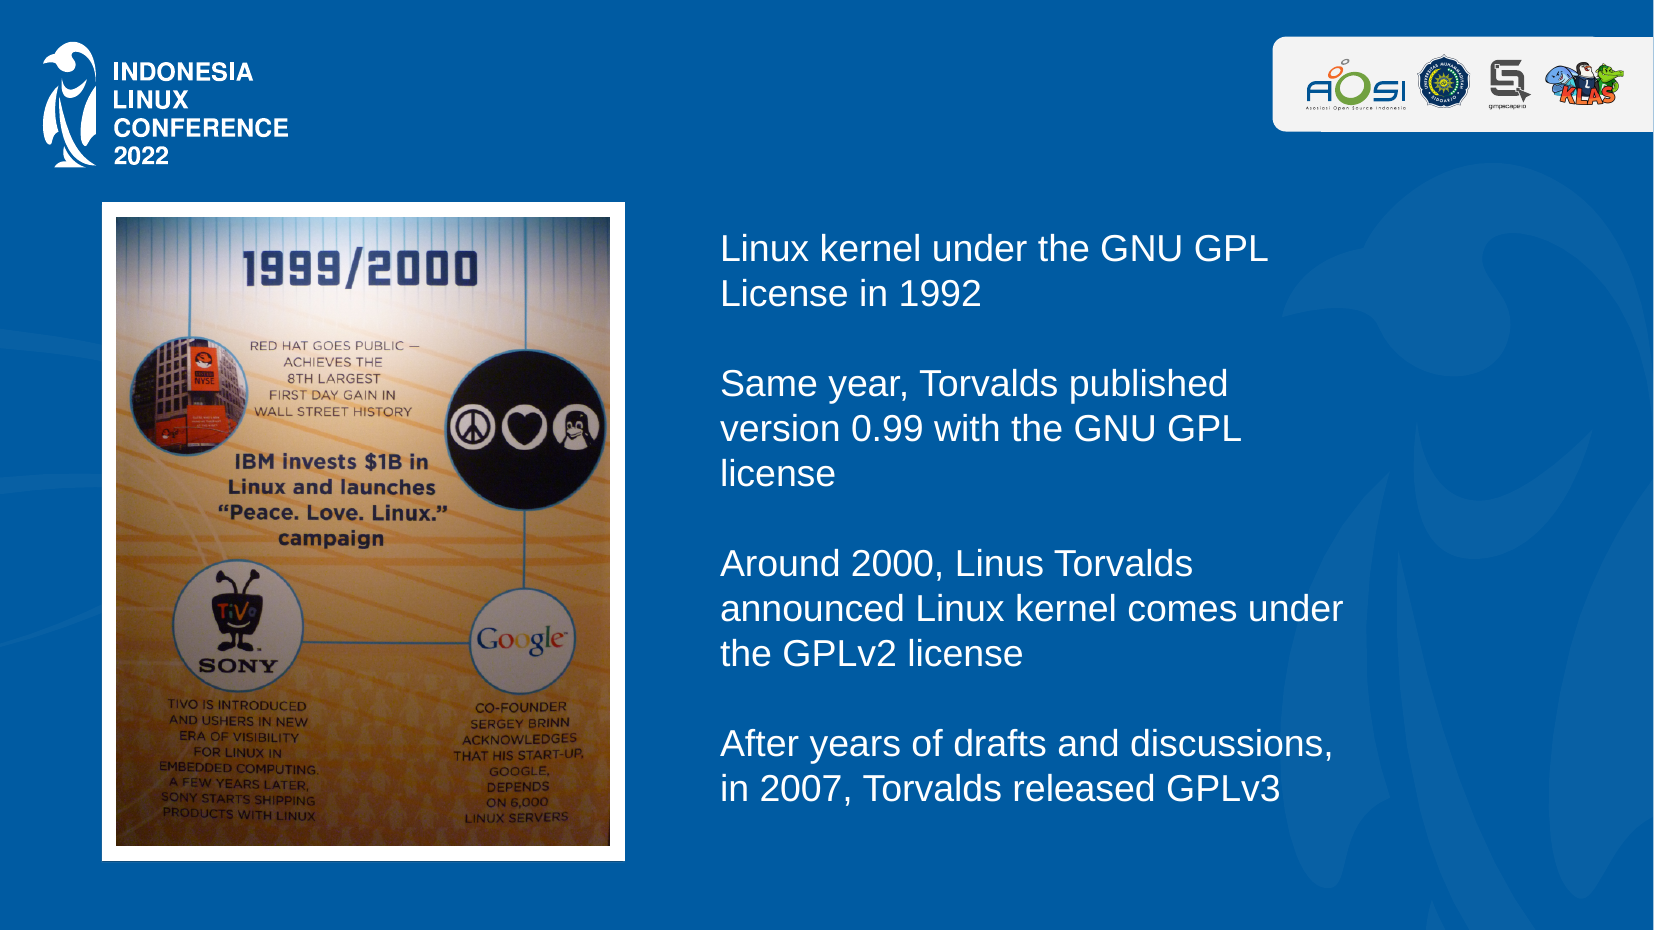

Linux kernel under the GNU GPL License in 1992
Same year, Torvalds published version 0.99 with the GNU GPL license
Around 2000, Linus Torvalds announced Linux kernel comes under the GPLv2 license
After years of drafts and discussions, in 2007, Torvalds released GPLv3